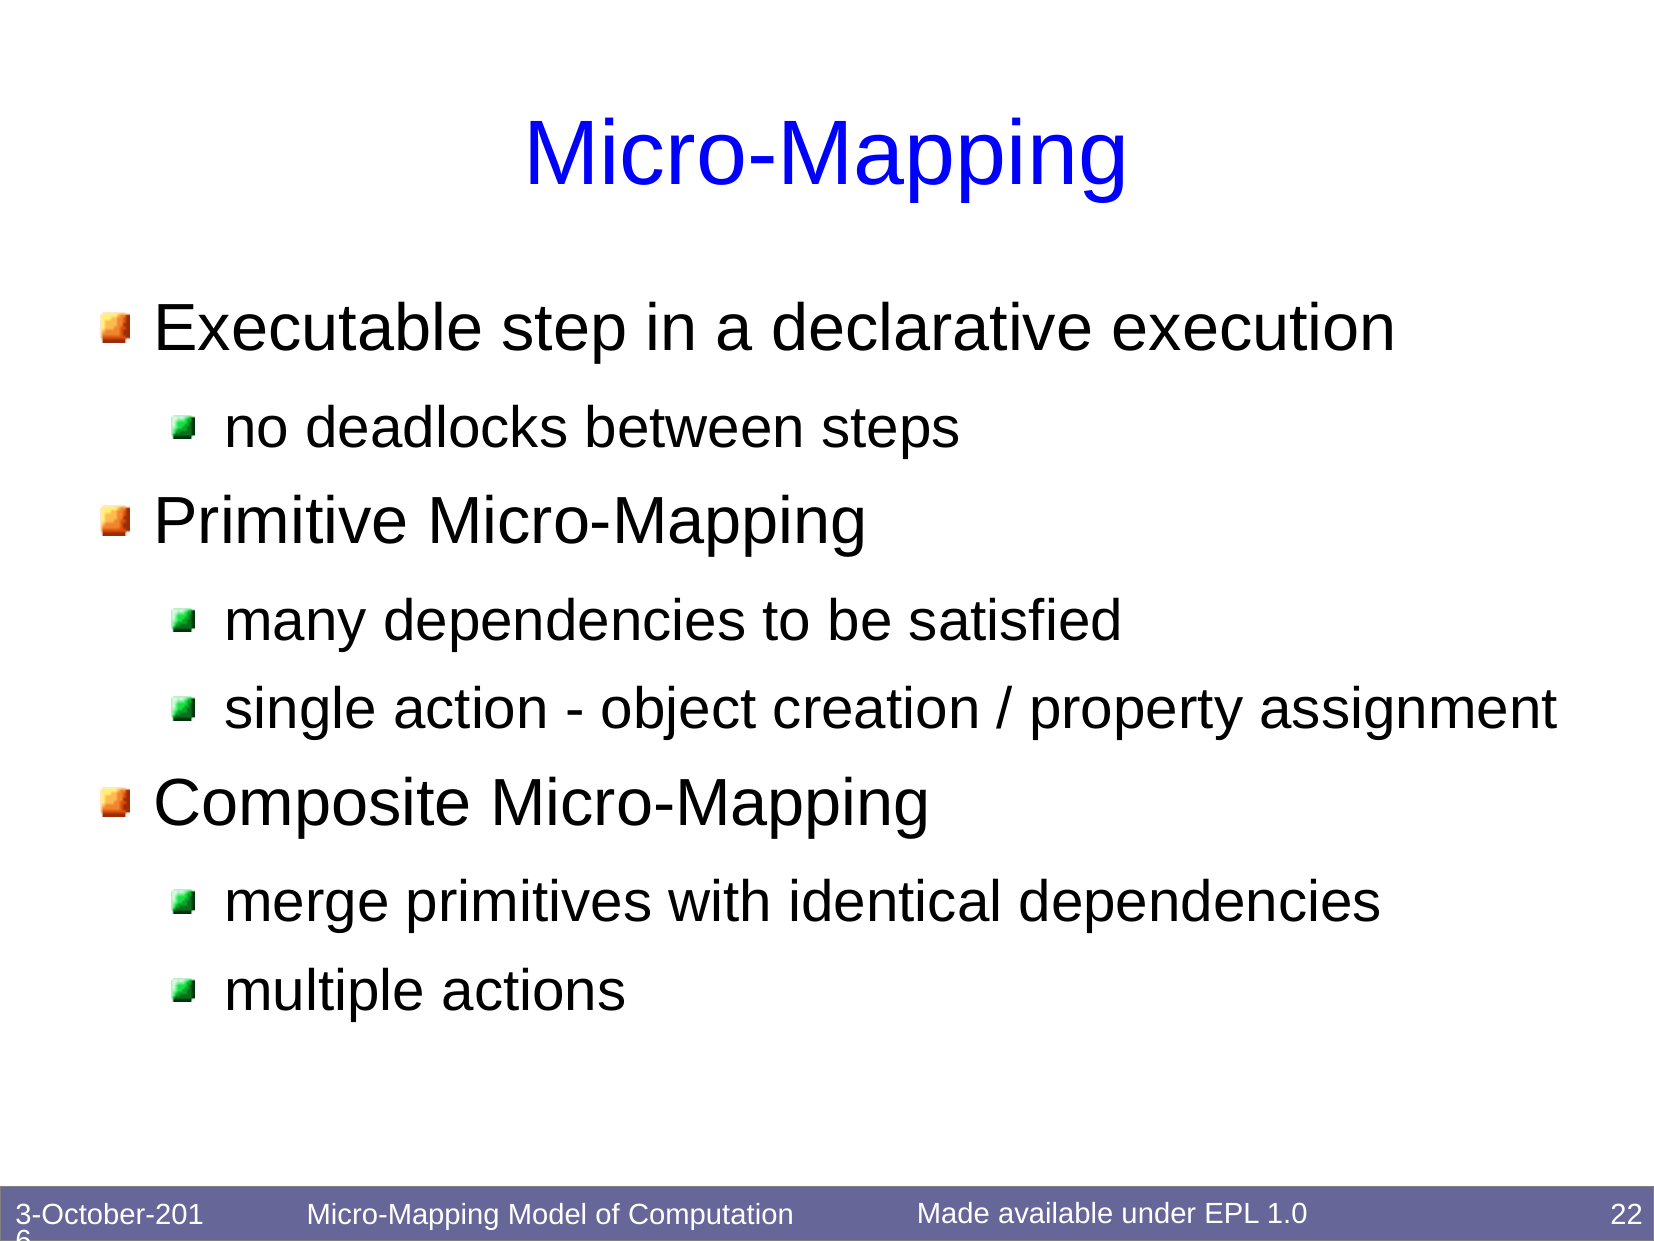

# Micro-Mapping
Executable step in a declarative execution
no deadlocks between steps
Primitive Micro-Mapping
many dependencies to be satisfied
single action - object creation / property assignment
Composite Micro-Mapping
merge primitives with identical dependencies
multiple actions
3-October-2016
Micro-Mapping Model of Computation
22